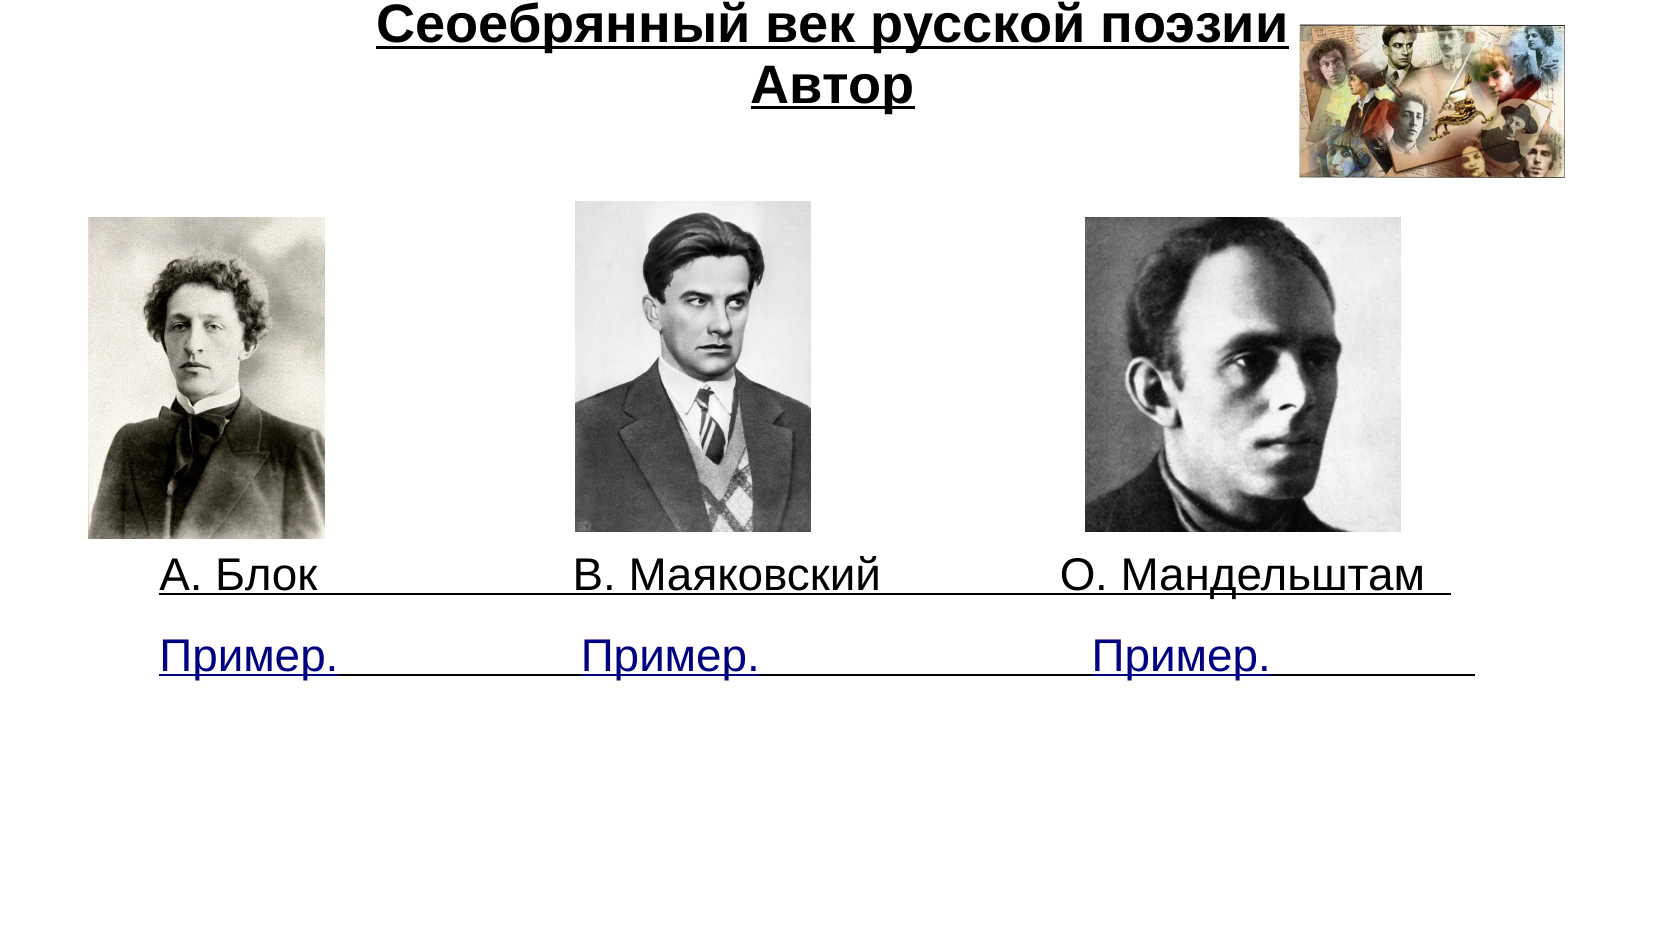

# Сеоебрянный век русской поэзии Автор
А. Блок В. Маяковский О. Мандельштам
Пример. Пример. Пример.